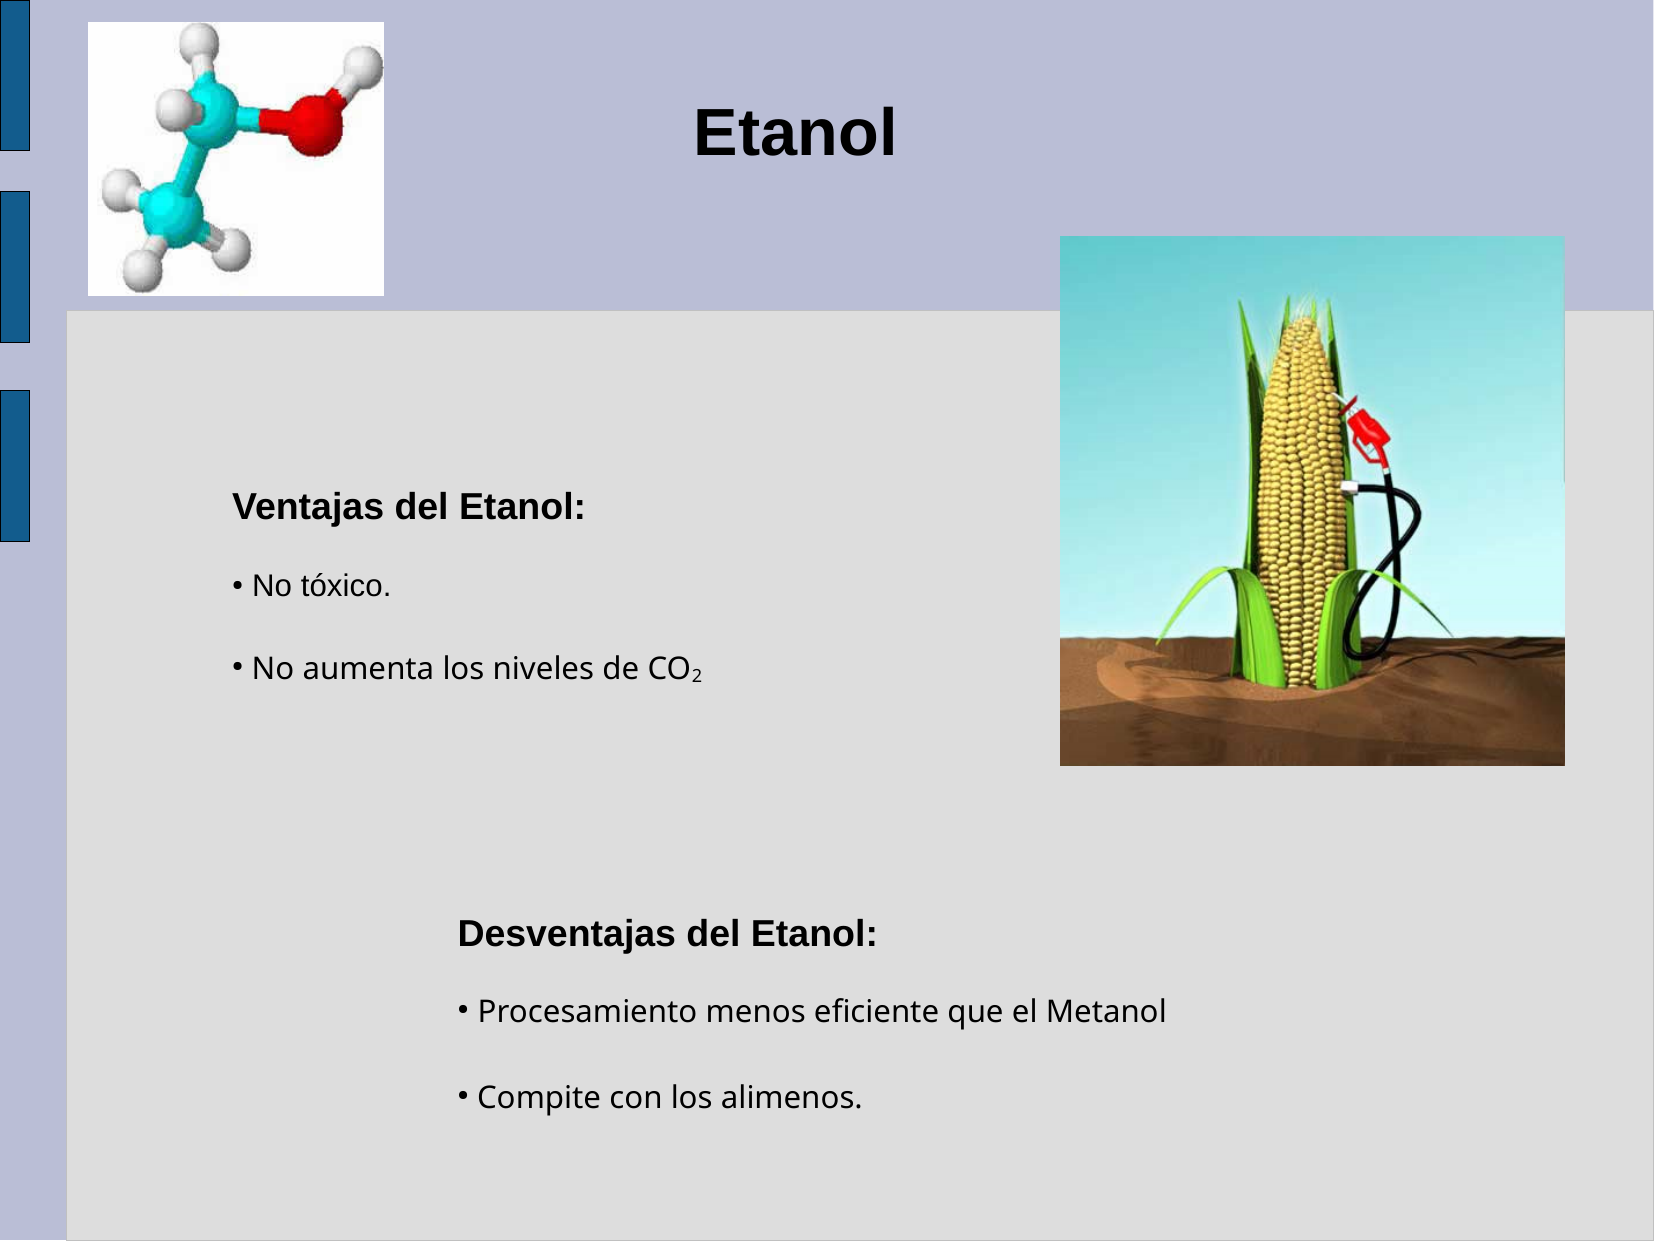

Etanol
Ventajas del Etanol:
 No tóxico.
 No aumenta los niveles de CO2
Desventajas del Etanol:
 Procesamiento menos eficiente que el Metanol
 Compite con los alimenos.